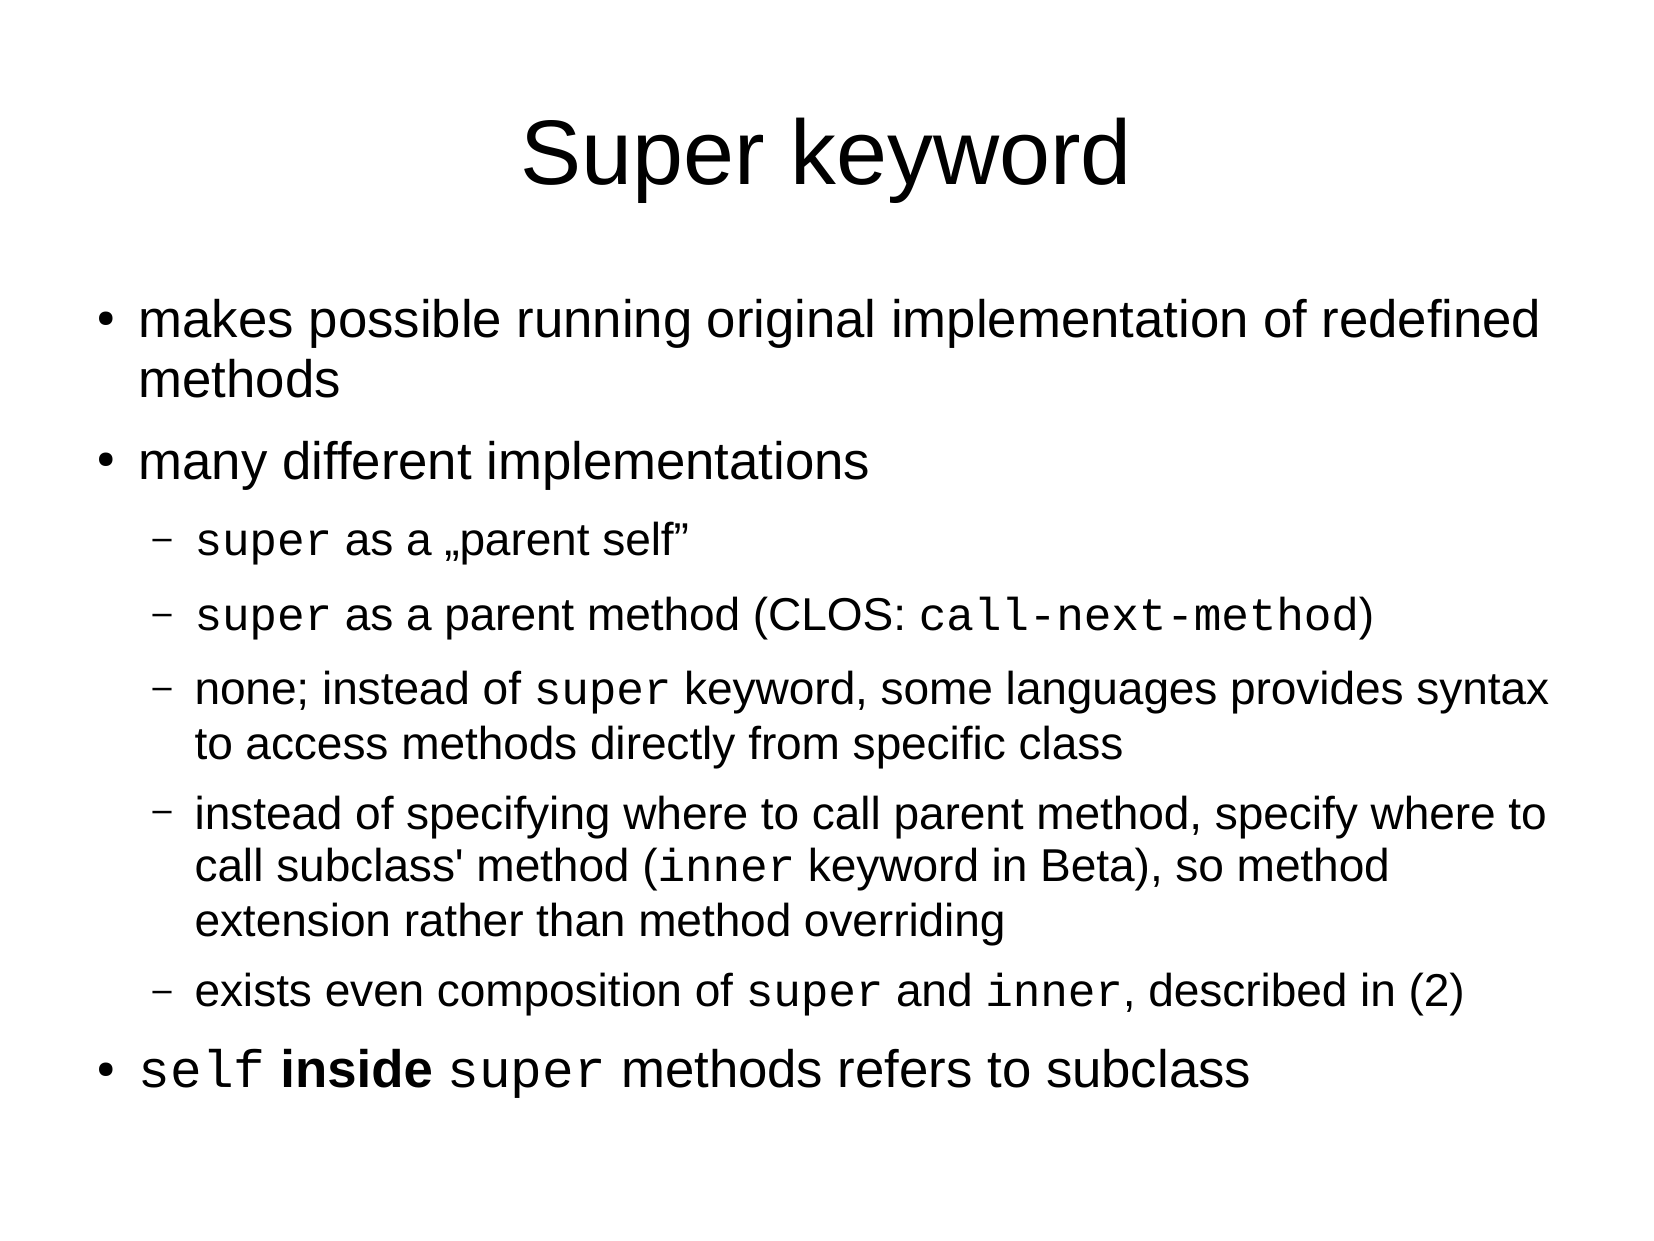

# Super keyword
makes possible running original implementation of redefined methods
many different implementations
super as a „parent self”
super as a parent method (CLOS: call-next-method)
none; instead of super keyword, some languages provides syntax to access methods directly from specific class
instead of specifying where to call parent method, specify where to call subclass' method (inner keyword in Beta), so method extension rather than method overriding
exists even composition of super and inner, described in (2)
self inside super methods refers to subclass